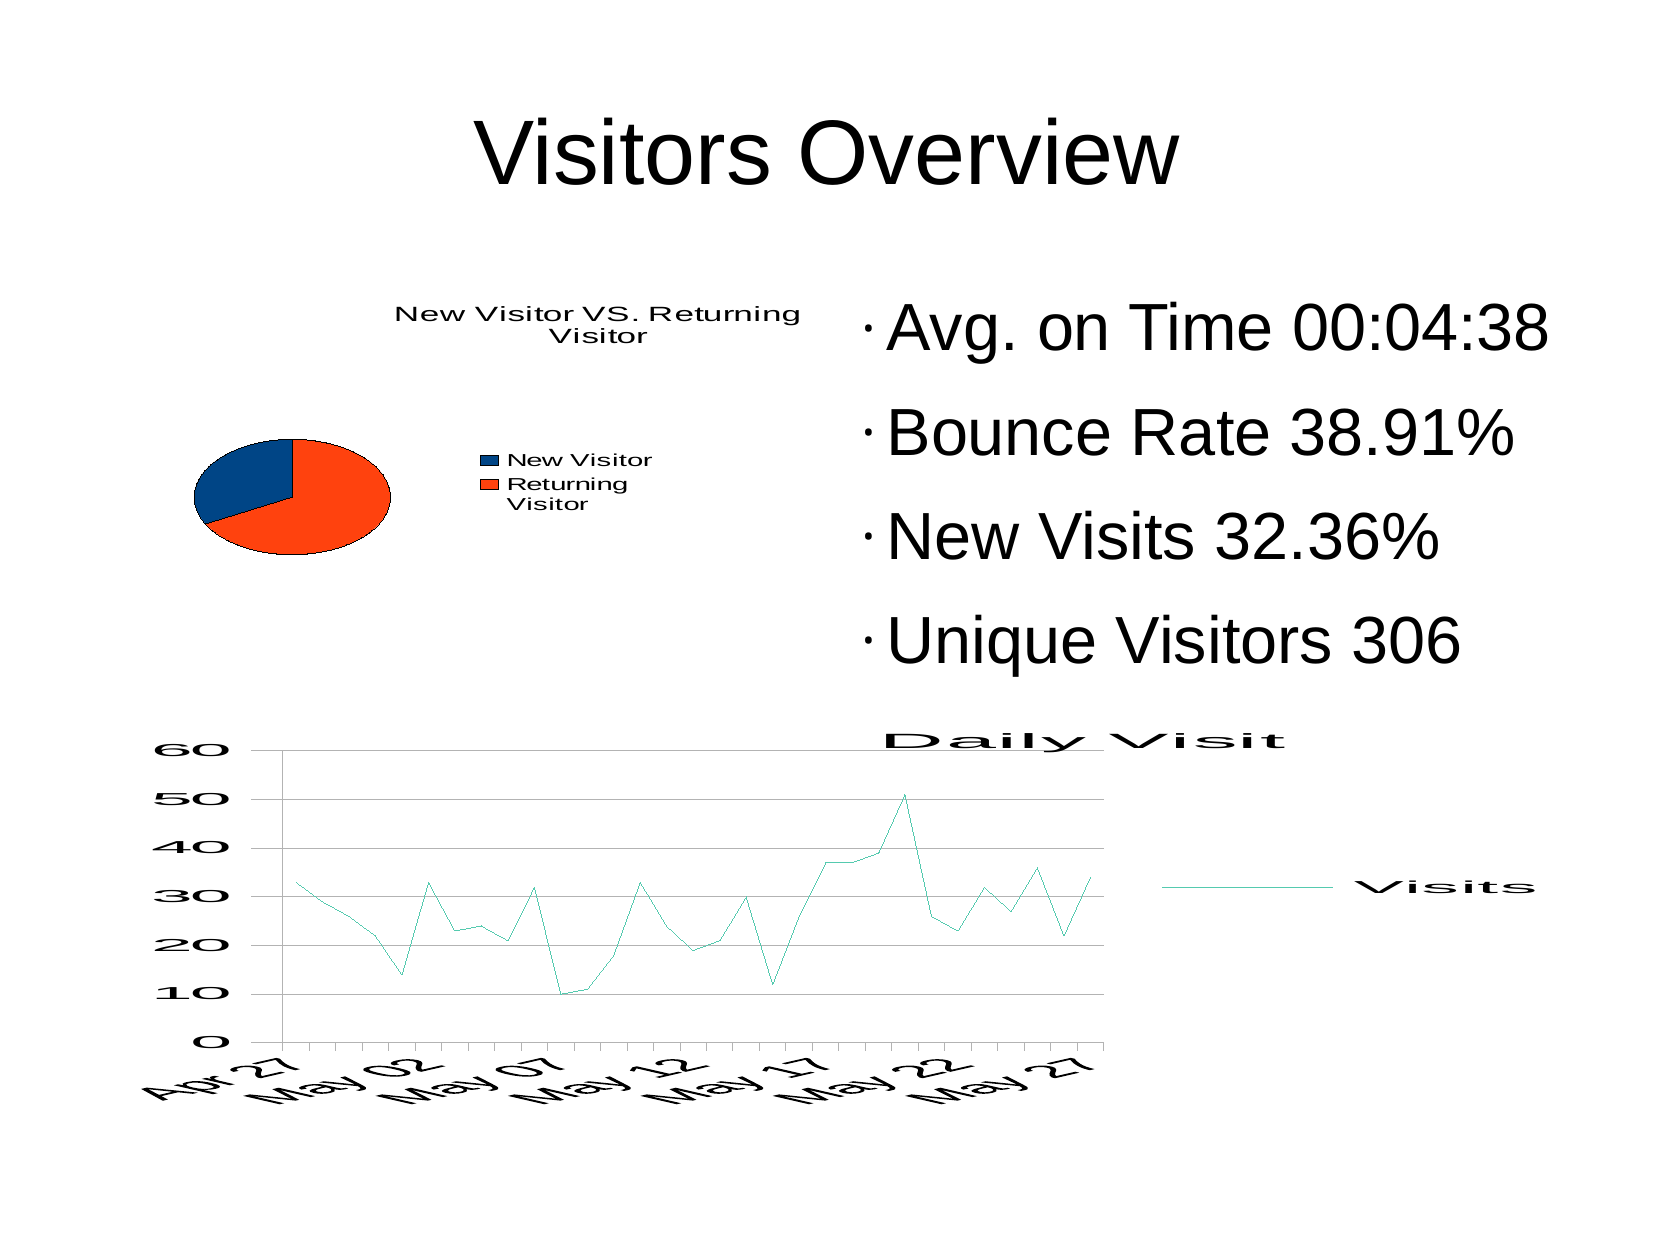

# Visitors Overview
### Chart: New Visitor VS. Returning Visitor
| Category | Visits |
|---|---|
| New Visitor | 270.0 |
| Returning Visitor | 555.0 |Avg. on Time 00:04:38
Bounce Rate 38.91%
New Visits 32.36%
Unique Visitors 306
### Chart: Daily Visit
| Category | Visits |
|---|---|
| Apr 27 | 33.0 |
| Apr 28 | 29.0 |
| Apr 29 | 26.0 |
| Apr 30 | 22.0 |
| May 01 | 14.0 |
| May 02 | 33.0 |
| May 03 | 23.0 |
| May 04 | 24.0 |
| May 05 | 21.0 |
| May 06 | 32.0 |
| May 07 | 10.0 |
| May 08 | 11.0 |
| May 09 | 18.0 |
| May 10 | 33.0 |
| May 11 | 24.0 |
| May 12 | 19.0 |
| May 13 | 21.0 |
| May 14 | 30.0 |
| May 15 | 12.0 |
| May 16 | 26.0 |
| May 17 | 37.0 |
| May 18 | 37.0 |
| May 19 | 39.0 |
| May 20 | 51.0 |
| May 21 | 26.0 |
| May 22 | 23.0 |
| May 23 | 32.0 |
| May 24 | 27.0 |
| May 25 | 36.0 |
| May 26 | 22.0 |
| May 27 | 34.0 |